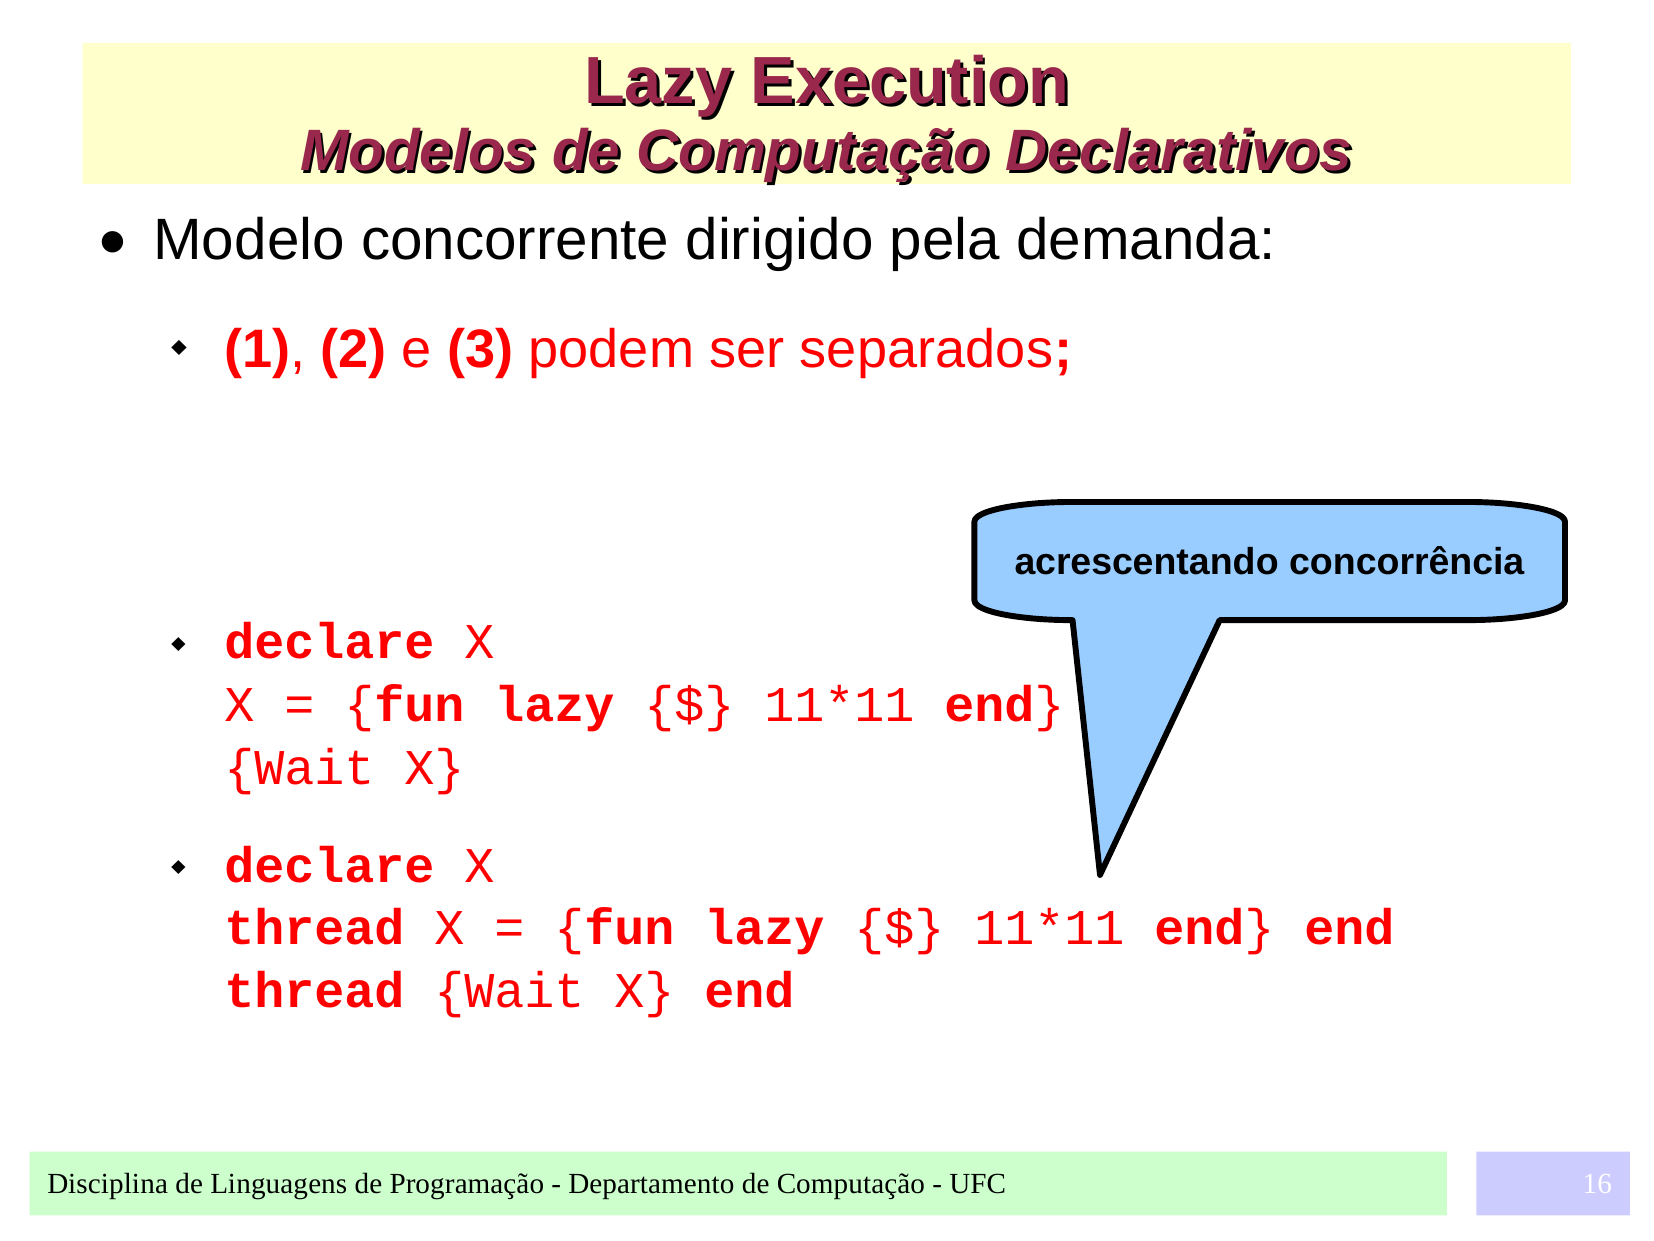

# Lazy Execution Modelos de Computação Declarativos
Modelo concorrente dirigido pela demanda:
(1), (2) e (3) podem ser separados;
declare X
X = {fun lazy {$} 11*11 end}
{Wait X}
declare X
thread X = {fun lazy {$} 11*11 end} end
thread {Wait X} end
acrescentando concorrência
Disciplina de Linguagens de Programação - Departamento de Computação - UFC
16